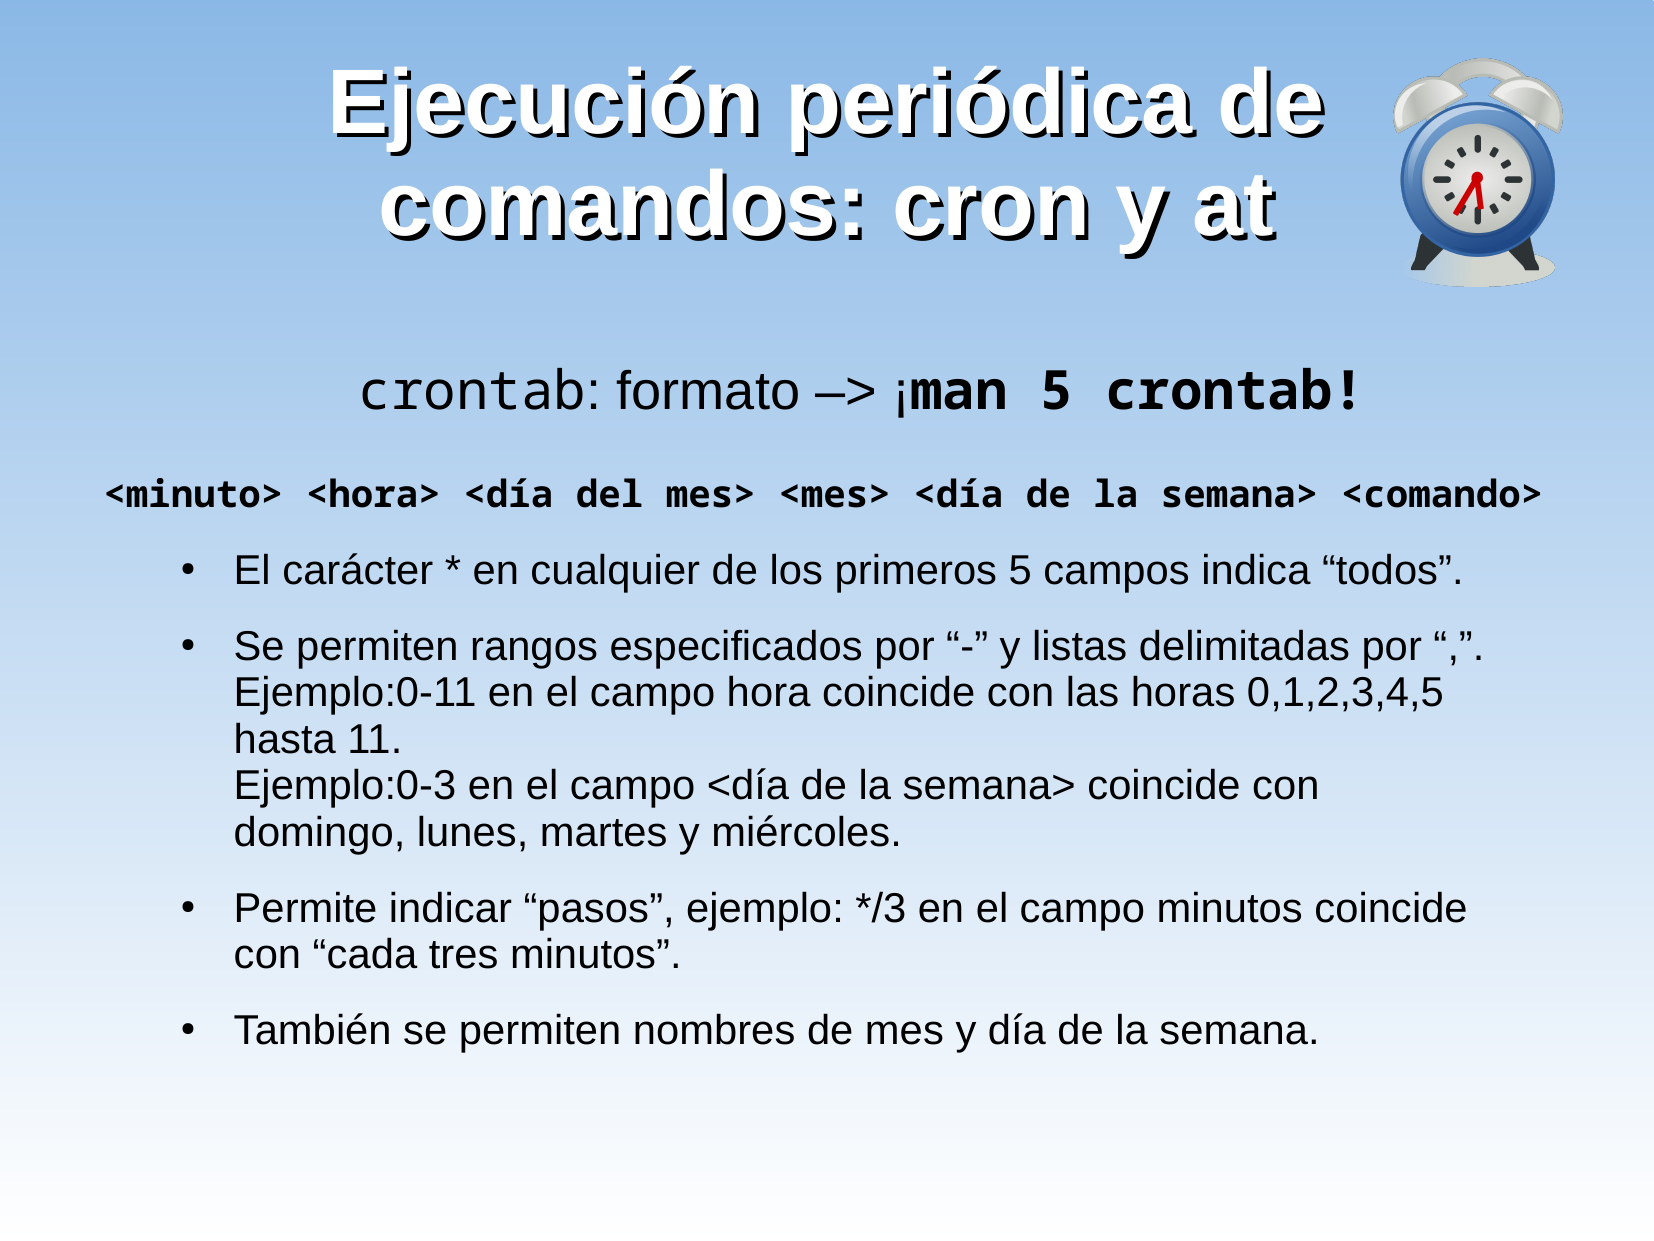

# Ejecución periódica de comandos: cron y at
crontab: formato –> ¡man 5 crontab!
<minuto> <hora> <día del mes> <mes> <día de la semana> <comando>
El carácter * en cualquier de los primeros 5 campos indica “todos”.
Se permiten rangos especificados por “-” y listas delimitadas por “,”. Ejemplo:0-11 en el campo hora coincide con las horas 0,1,2,3,4,5 hasta 11.
Ejemplo:0-3 en el campo <día de la semana> coincide con domingo, lunes, martes y miércoles.
Permite indicar “pasos”, ejemplo: */3 en el campo minutos coincide con “cada tres minutos”.
También se permiten nombres de mes y día de la semana.